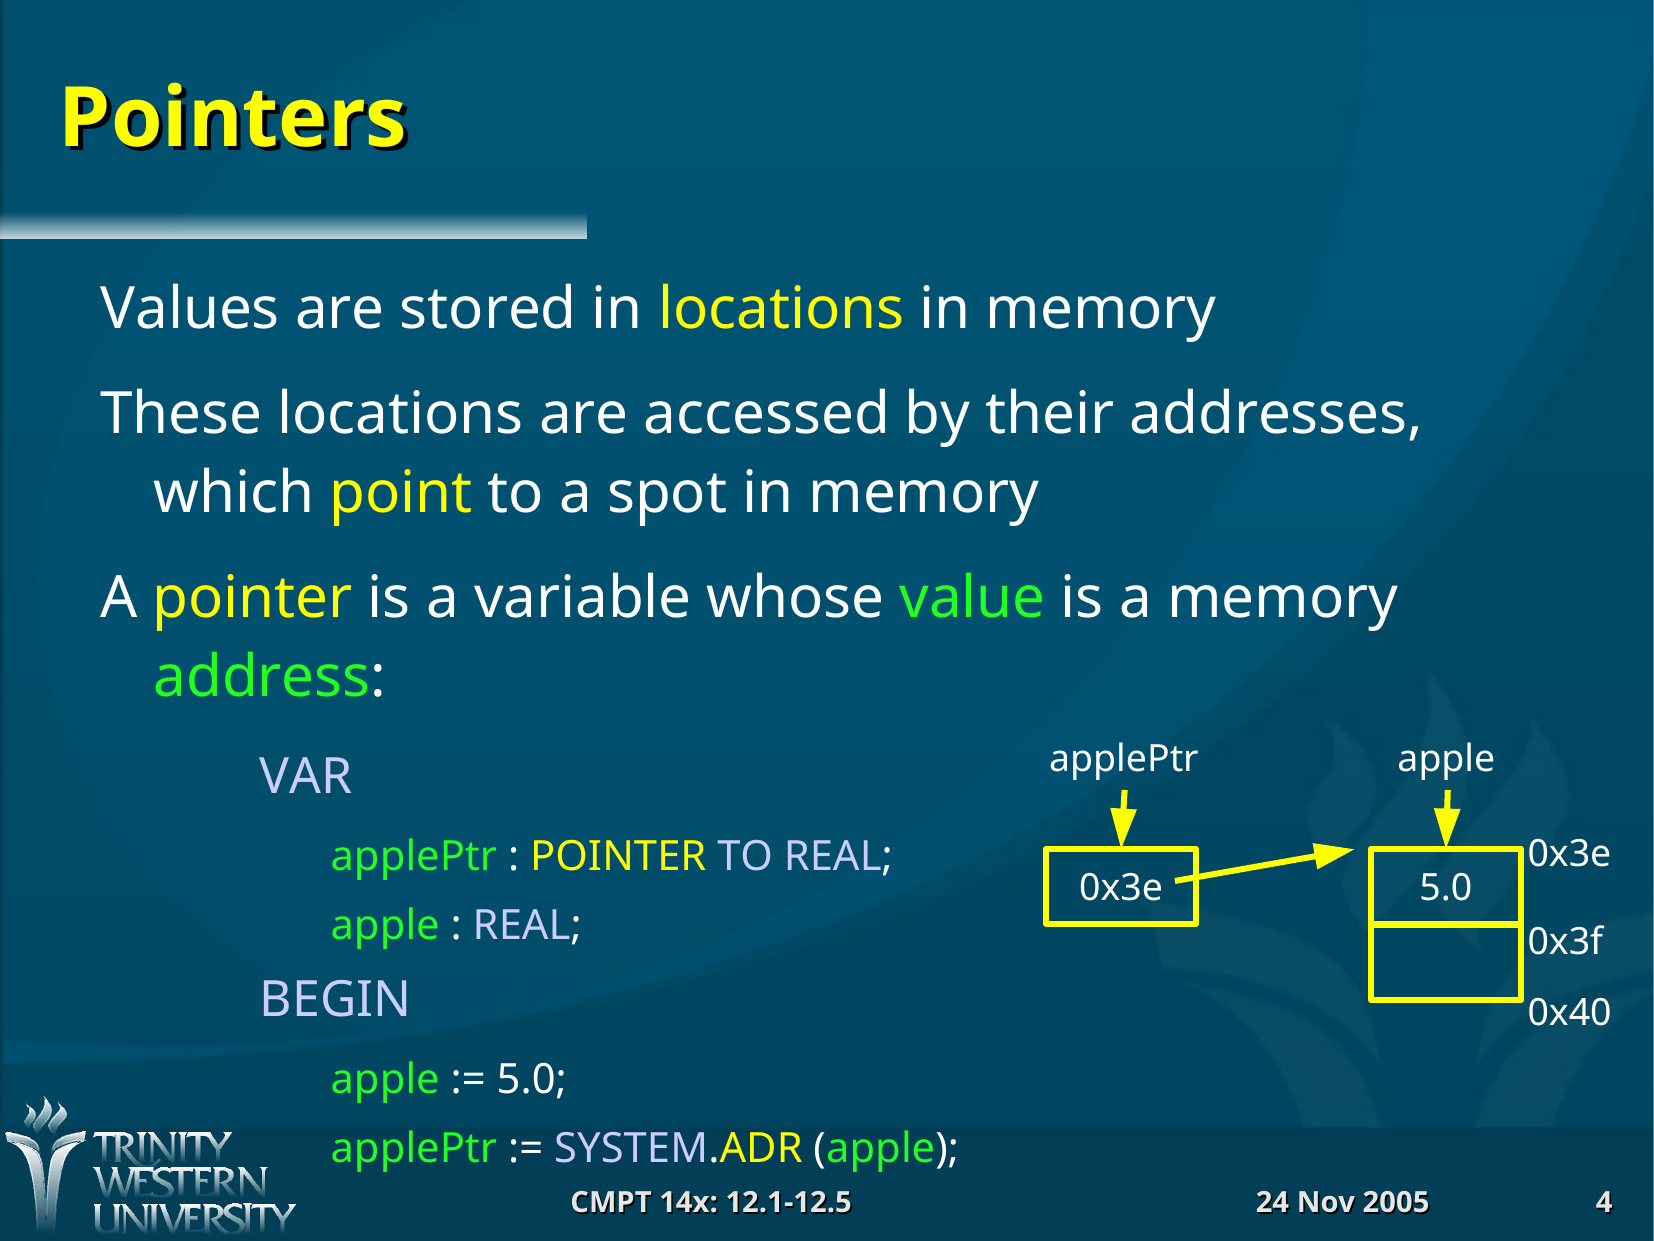

# Pointers
Values are stored in locations in memory
These locations are accessed by their addresses, which point to a spot in memory
A pointer is a variable whose value is a memory address:
VAR
applePtr : POINTER TO REAL;
apple : REAL;
BEGIN
apple := 5.0;
applePtr := SYSTEM.ADR (apple);
applePtr
apple
0x3e
0x3e
5.0
0x3f
0x40
CMPT 14x: 12.1-12.5
24 Nov 2005
4